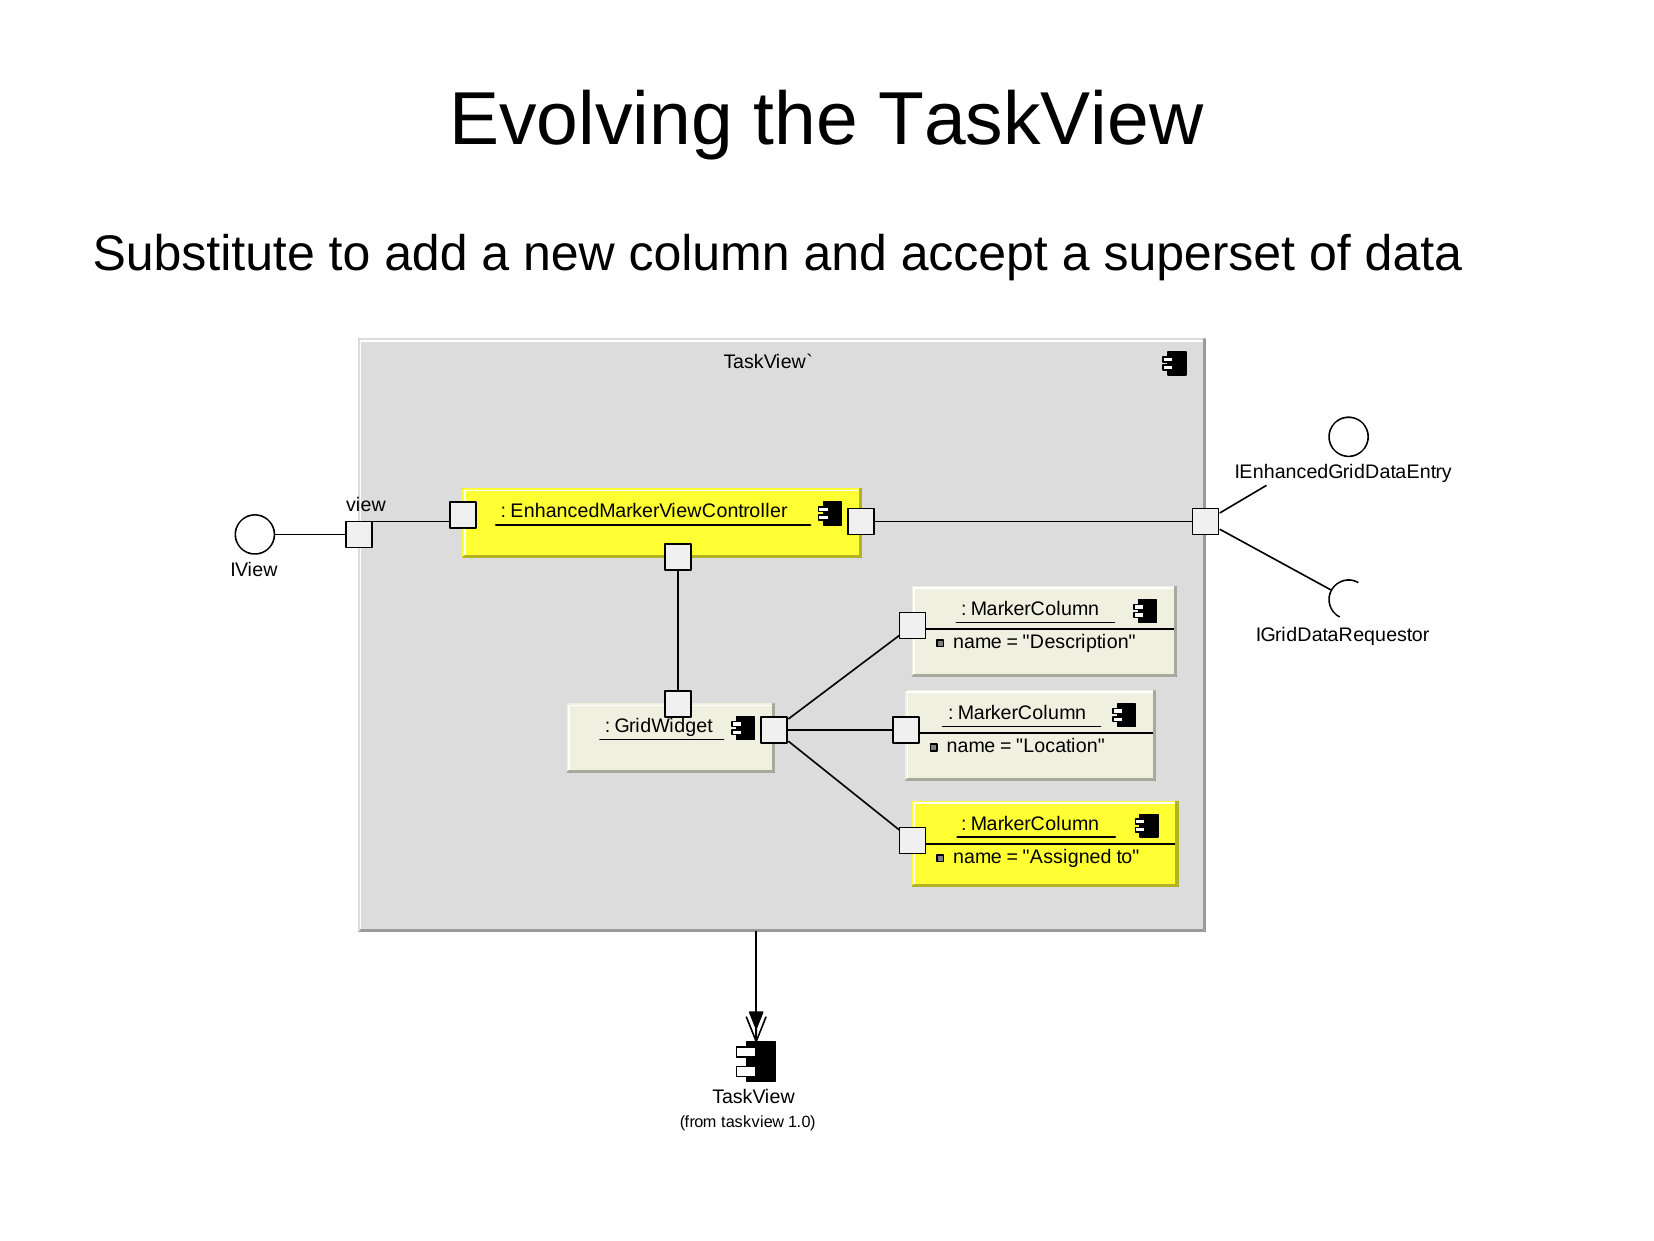

# Evolving the TaskView
Substitute to add a new column and accept a superset of data